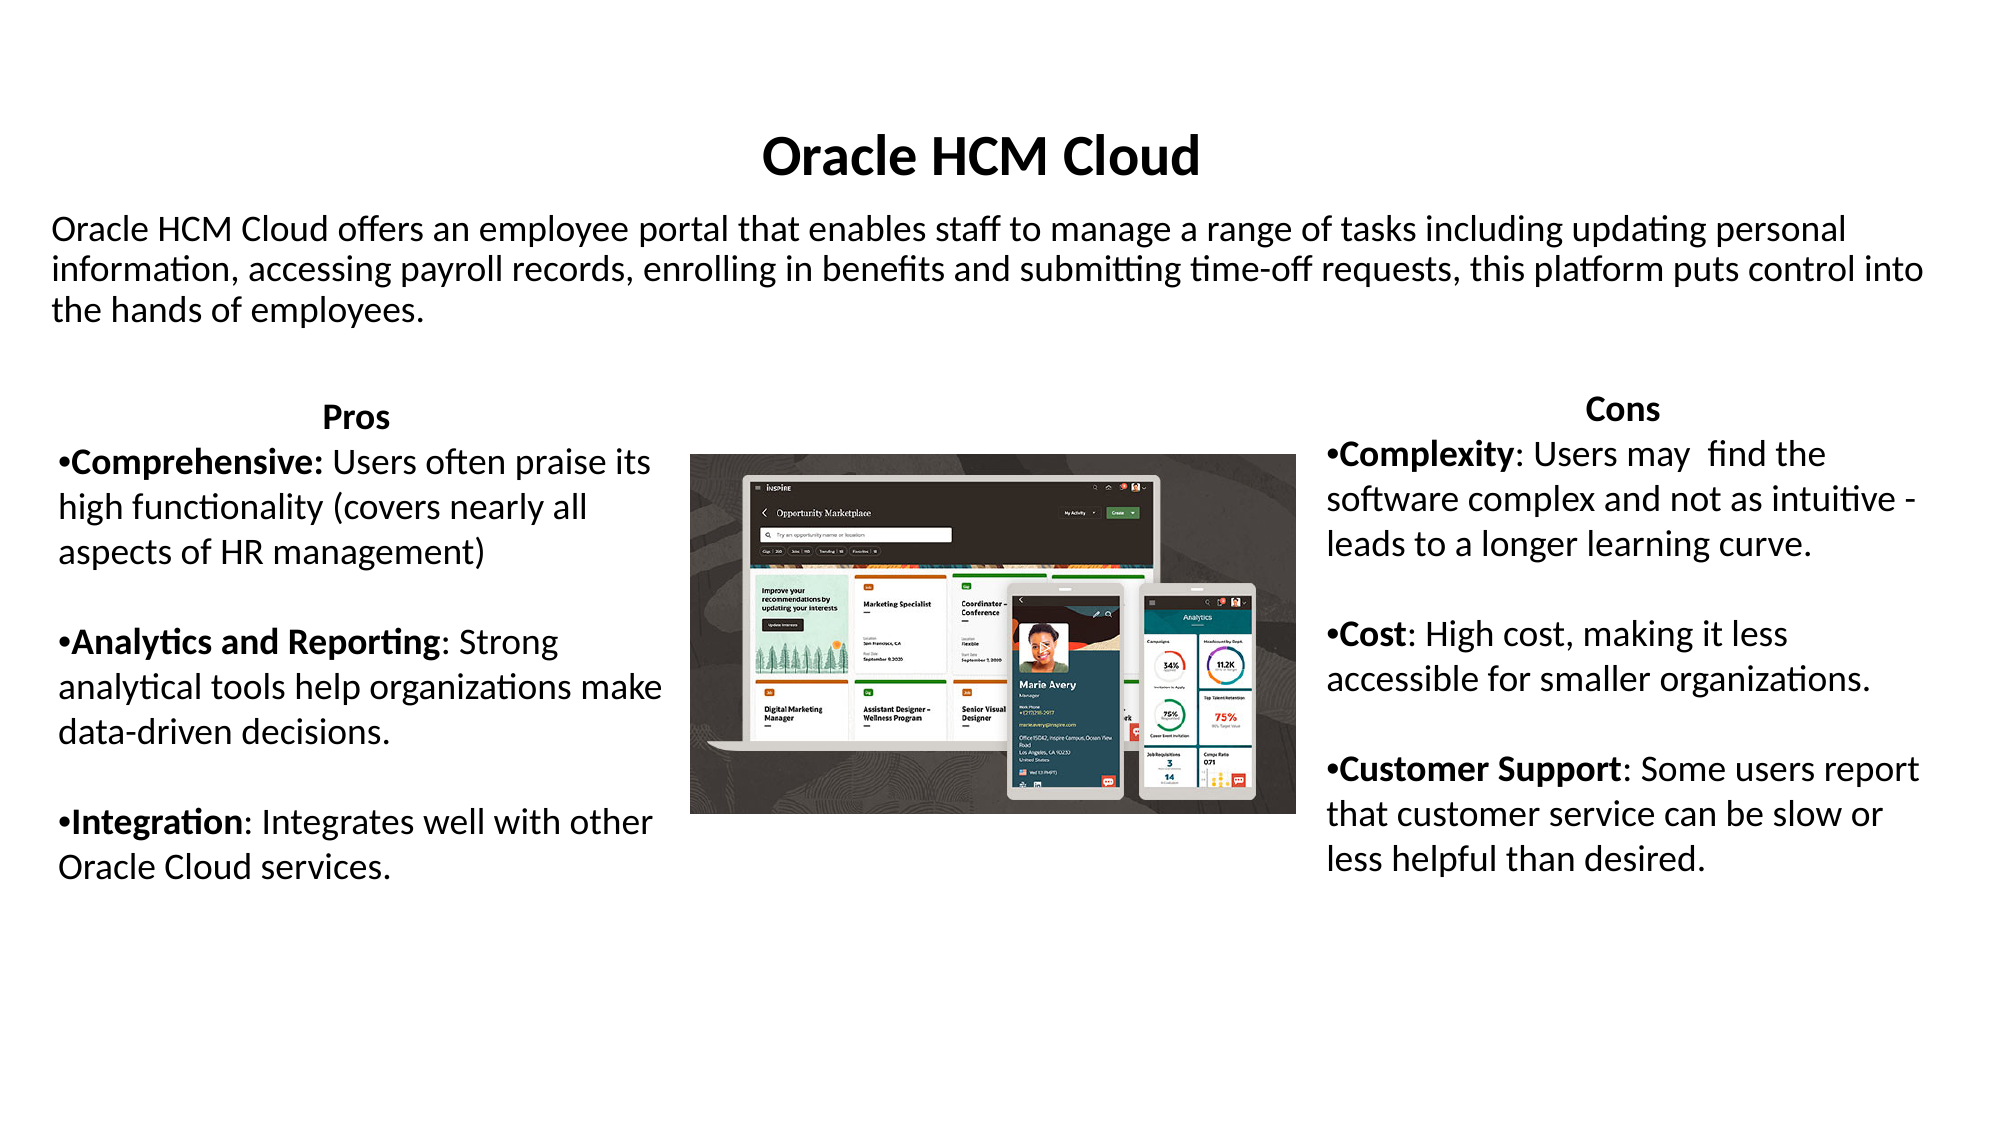

# Oracle HCM Cloud
Oracle HCM Cloud offers an employee portal that enables staff to manage a range of tasks including updating personal information, accessing payroll records, enrolling in benefits and submitting time-off requests, this platform puts control into the hands of employees.
Cons
•Complexity: Users may  find the software complex and not as intuitive - leads to a longer learning curve.
•Cost: High cost, making it less accessible for smaller organizations.
•Customer Support: Some users report that customer service can be slow or less helpful than desired.
Pros
•Comprehensive: Users often praise its high functionality (covers nearly all aspects of HR management)
•Analytics and Reporting: Strong analytical tools help organizations make data-driven decisions.
•Integration: Integrates well with other Oracle Cloud services.